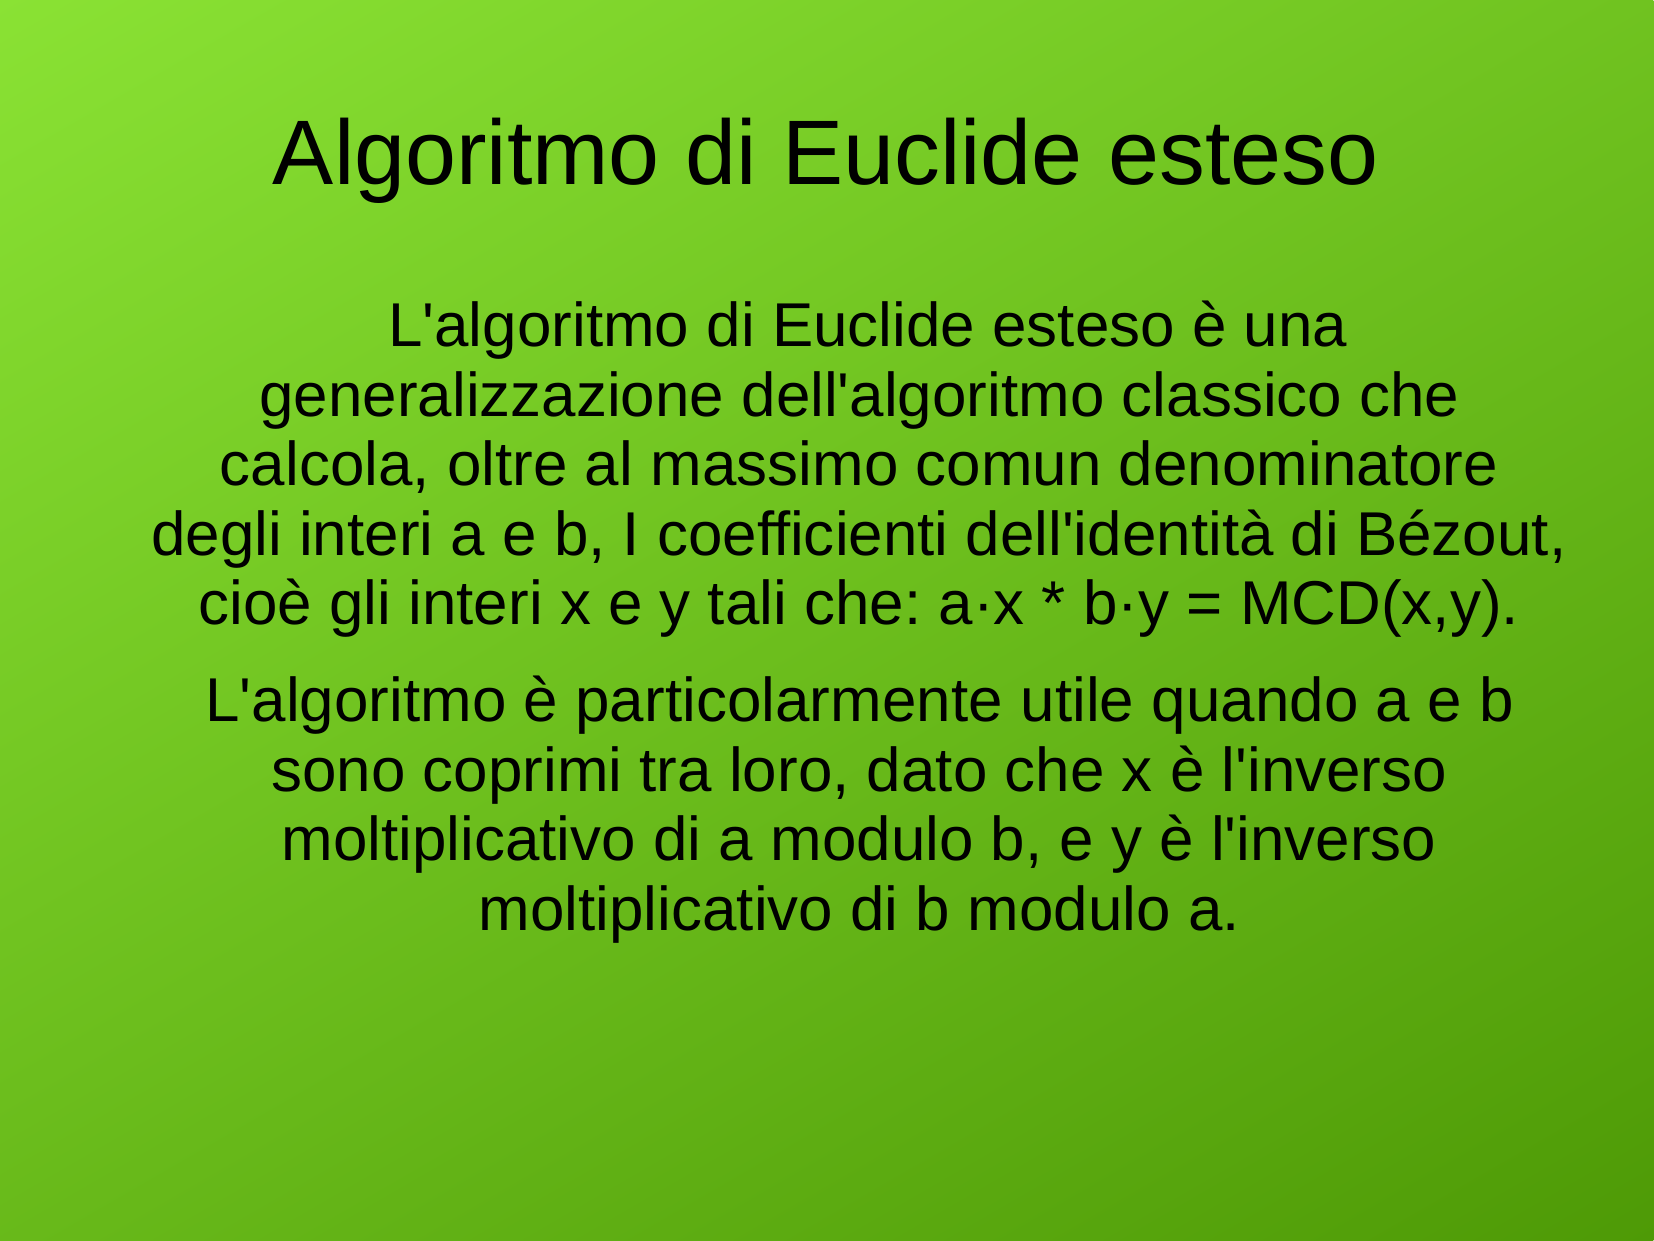

# Algoritmo di Euclide esteso
 L'algoritmo di Euclide esteso è una generalizzazione dell'algoritmo classico che calcola, oltre al massimo comun denominatore degli interi a e b, I coefficienti dell'identità di Bézout, cioè gli interi x e y tali che: a·x * b·y = MCD(x,y).
L'algoritmo è particolarmente utile quando a e b sono coprimi tra loro, dato che x è l'inverso moltiplicativo di a modulo b, e y è l'inverso moltiplicativo di b modulo a.